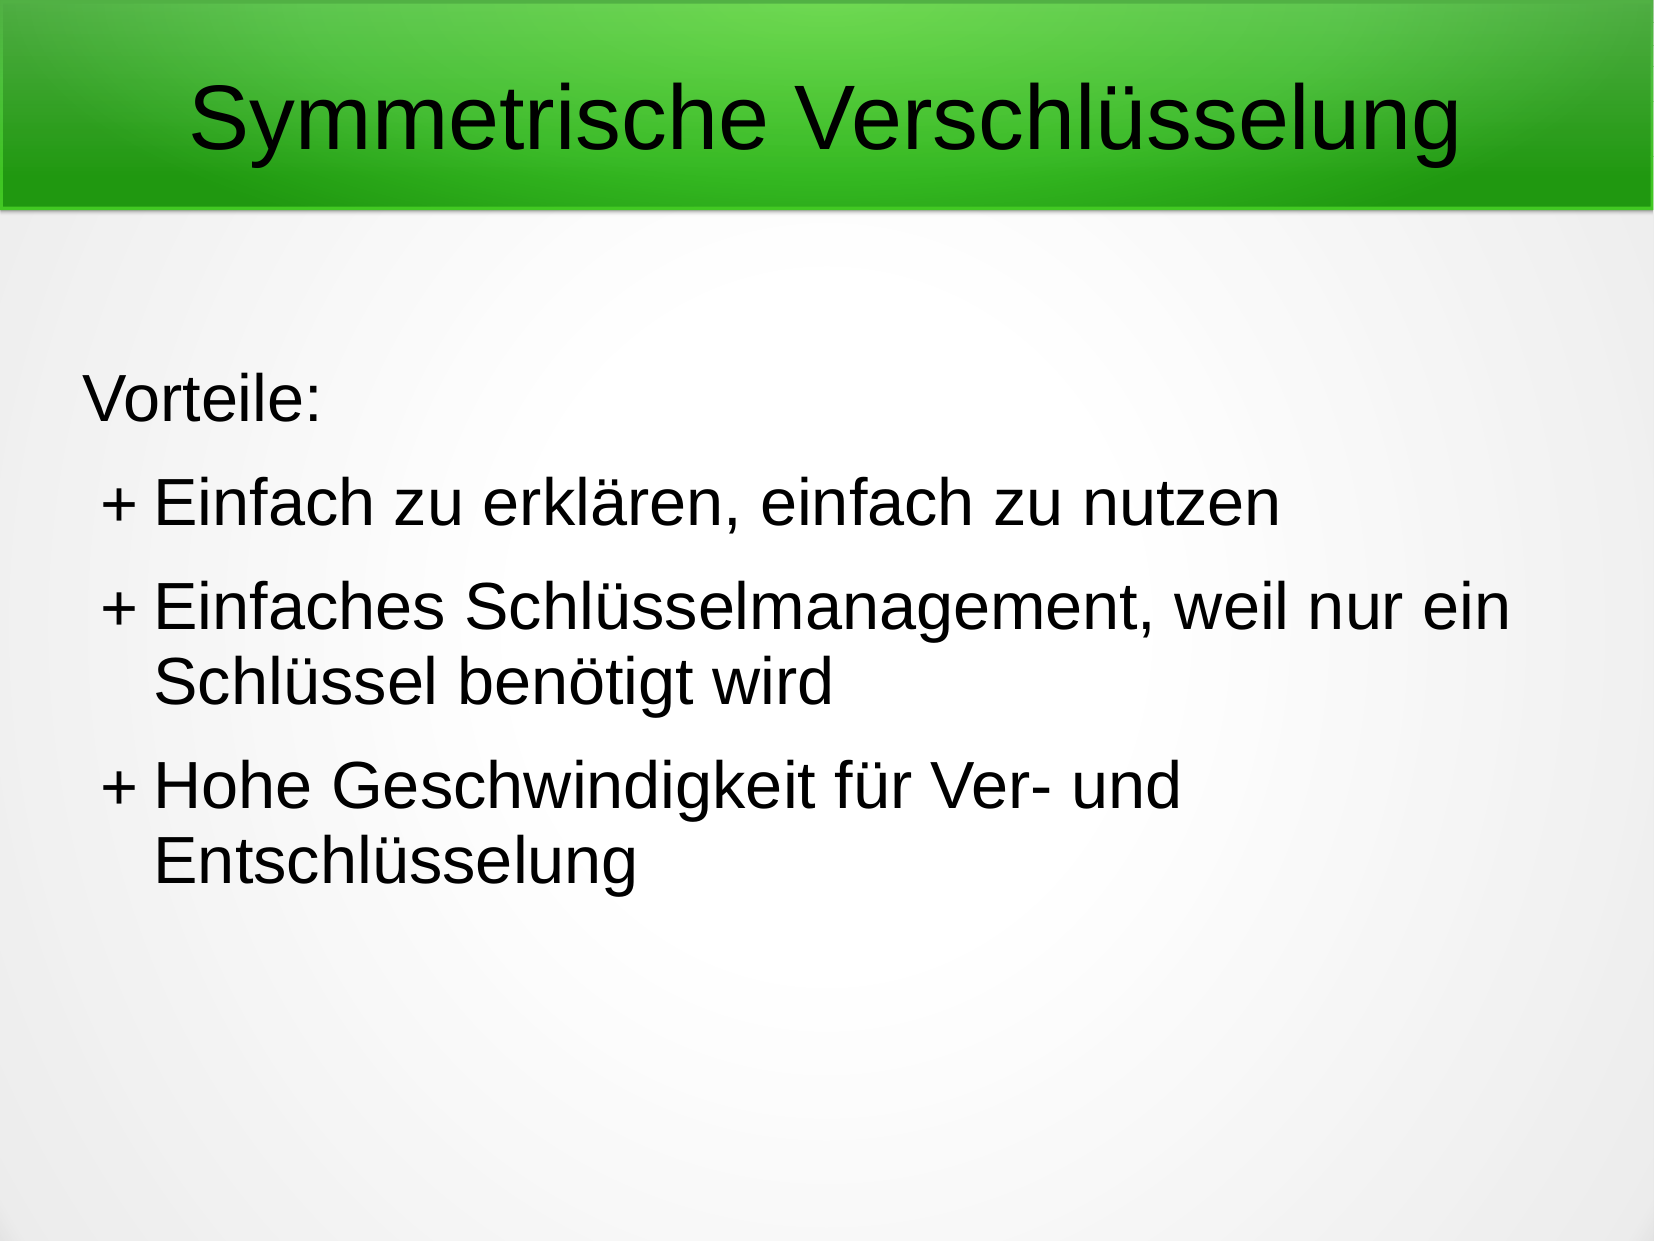

# Symmetrische Verschlüsselung
Vorteile:
Einfach zu erklären, einfach zu nutzen
Einfaches Schlüsselmanagement, weil nur ein Schlüssel benötigt wird
Hohe Geschwindigkeit für Ver- und Entschlüsselung